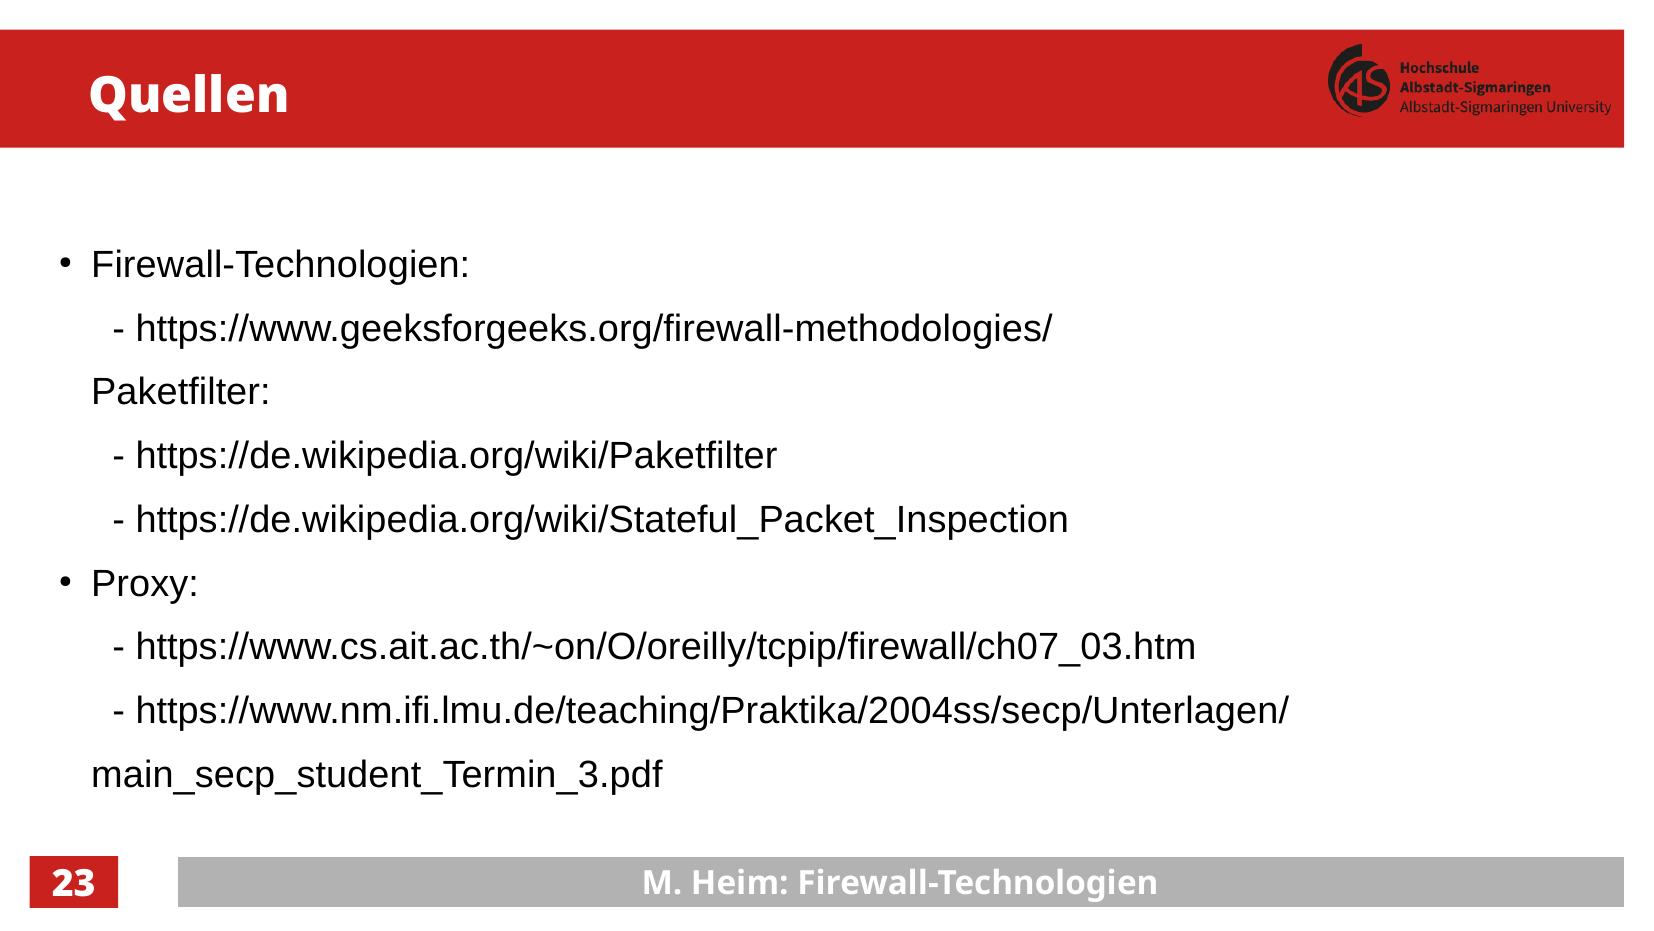

# Quellen
Firewall-Technologien:
 - https://www.geeksforgeeks.org/firewall-methodologies/
Paketfilter:
 - https://de.wikipedia.org/wiki/Paketfilter
 - https://de.wikipedia.org/wiki/Stateful_Packet_Inspection
Proxy:
 - https://www.cs.ait.ac.th/~on/O/oreilly/tcpip/firewall/ch07_03.htm
 - https://www.nm.ifi.lmu.de/teaching/Praktika/2004ss/secp/Unterlagen/ main_secp_student_Termin_3.pdf
23